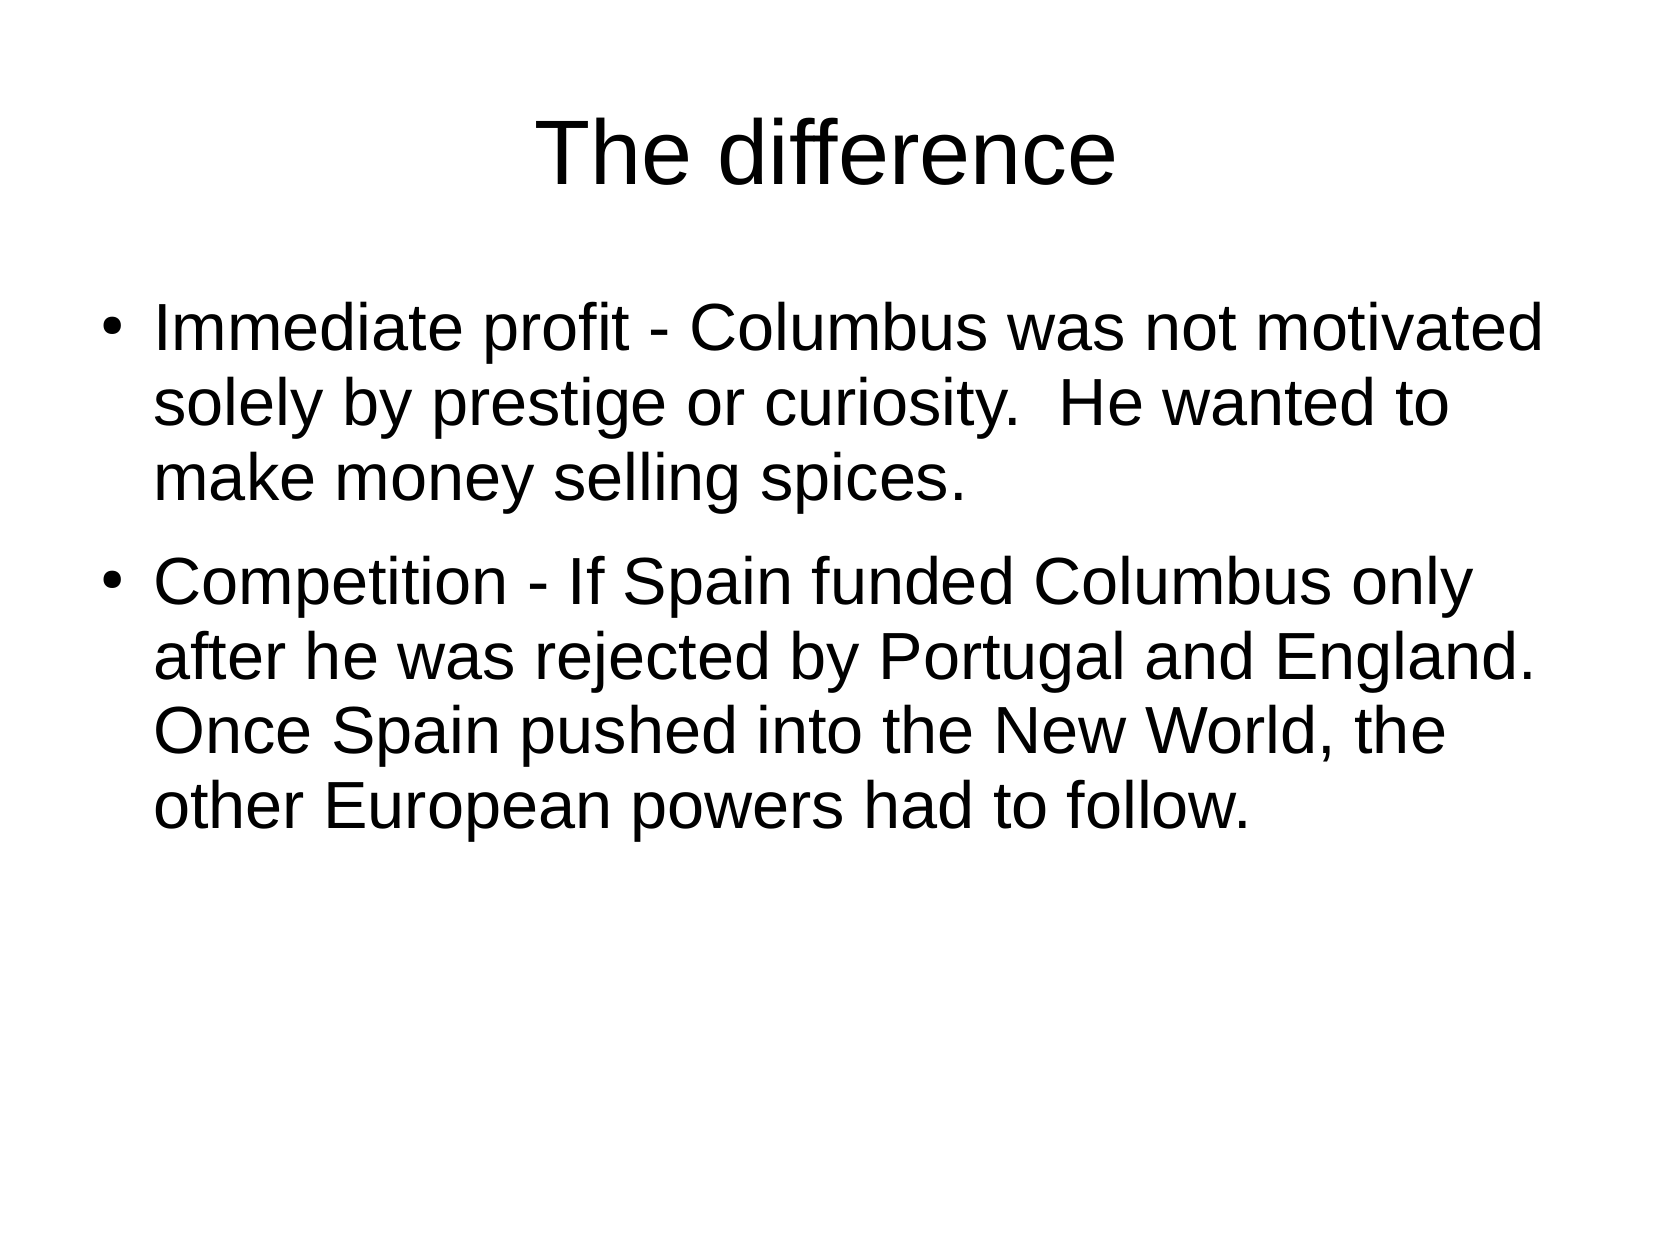

# The difference
Immediate profit - Columbus was not motivated solely by prestige or curiosity. He wanted to make money selling spices.
Competition - If Spain funded Columbus only after he was rejected by Portugal and England. Once Spain pushed into the New World, the other European powers had to follow.